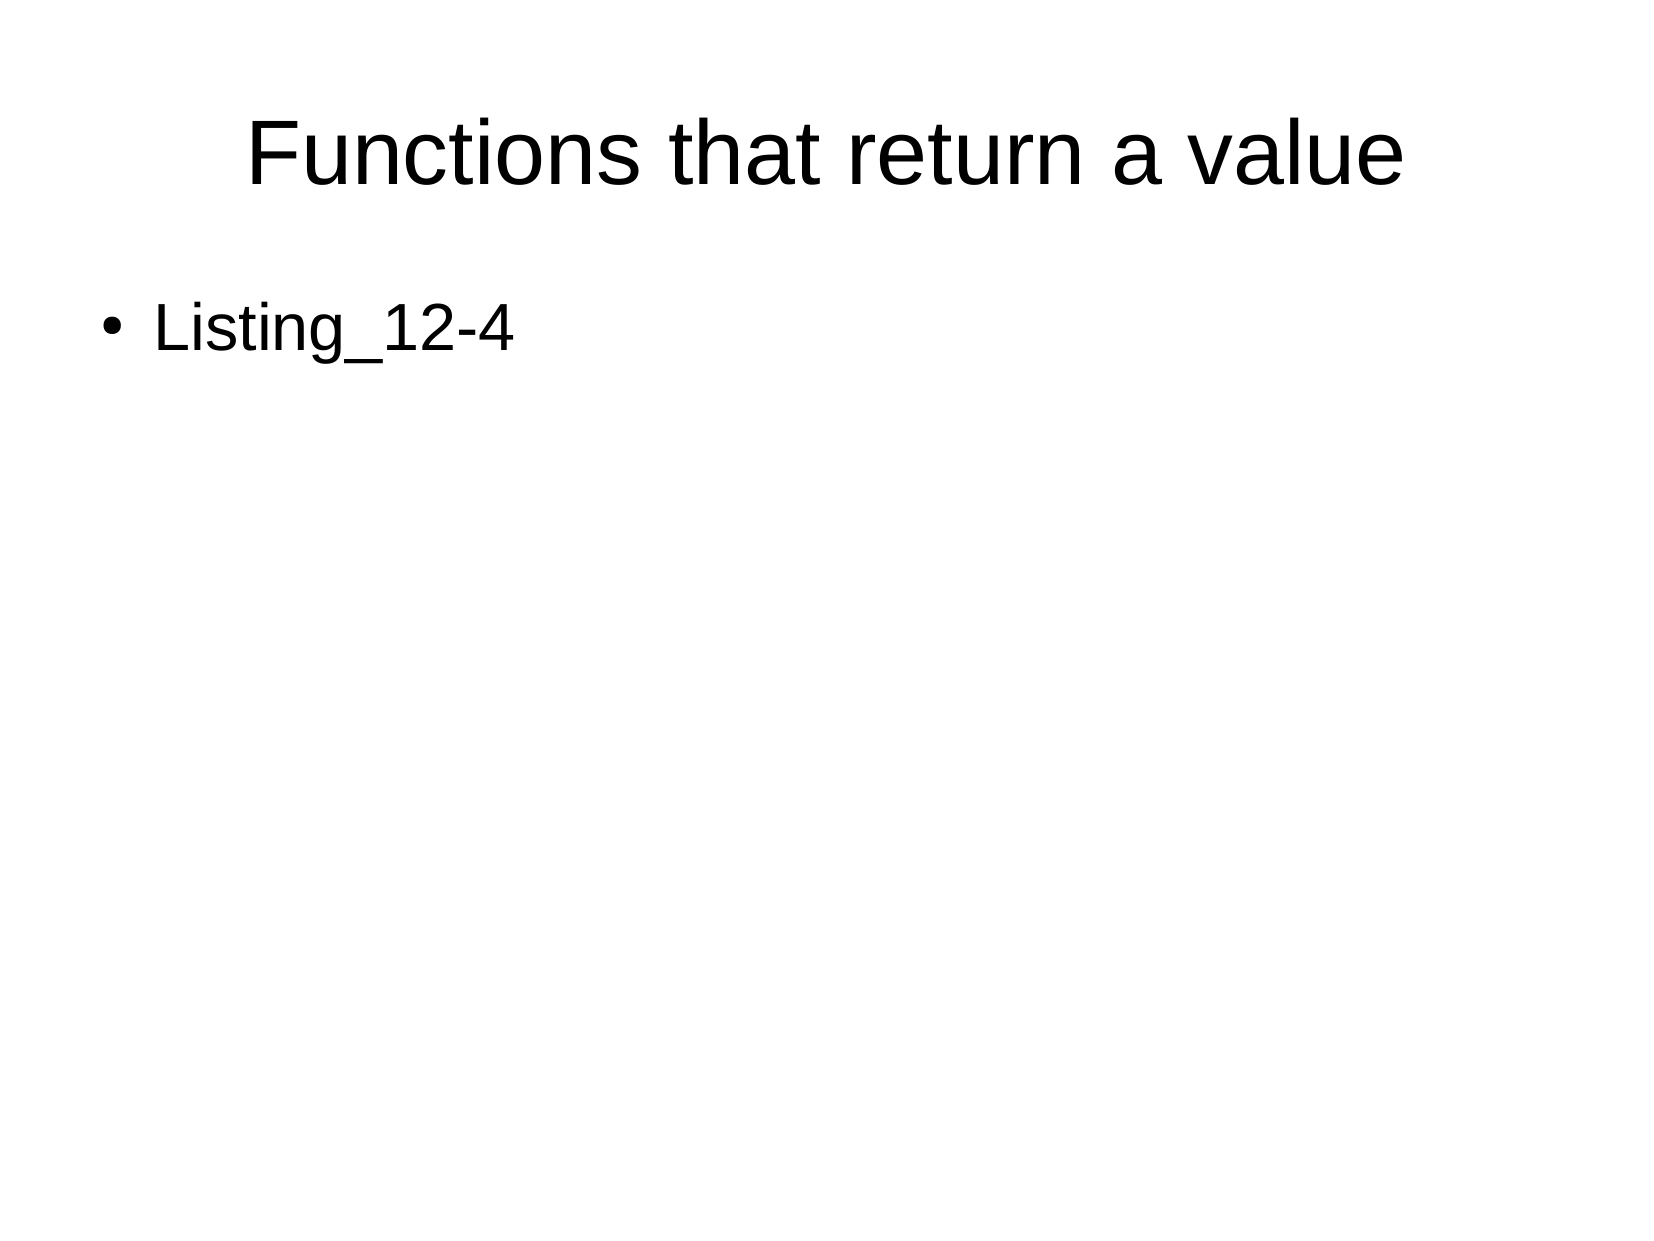

# Functions that return a value
Listing_12-4